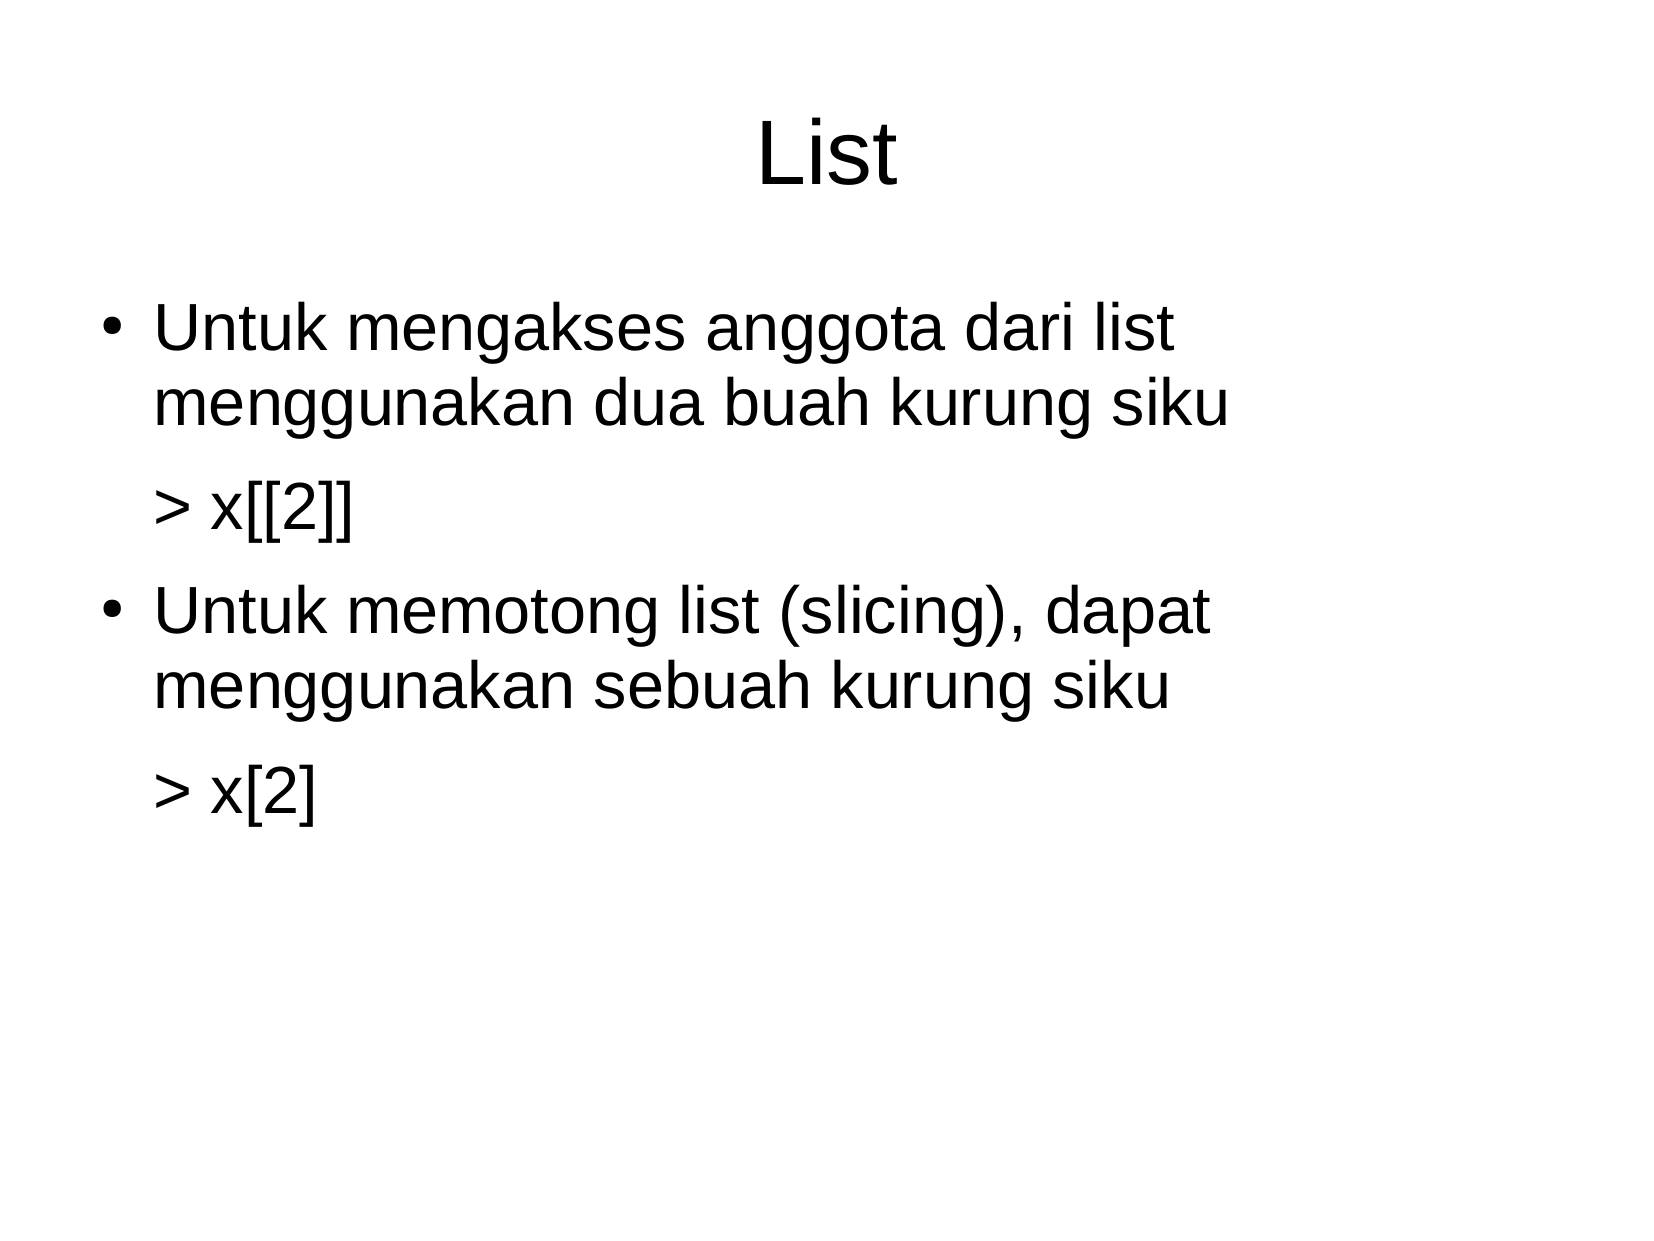

# List
Untuk mengakses anggota dari list menggunakan dua buah kurung siku
> x[[2]]
Untuk memotong list (slicing), dapat menggunakan sebuah kurung siku
> x[2]